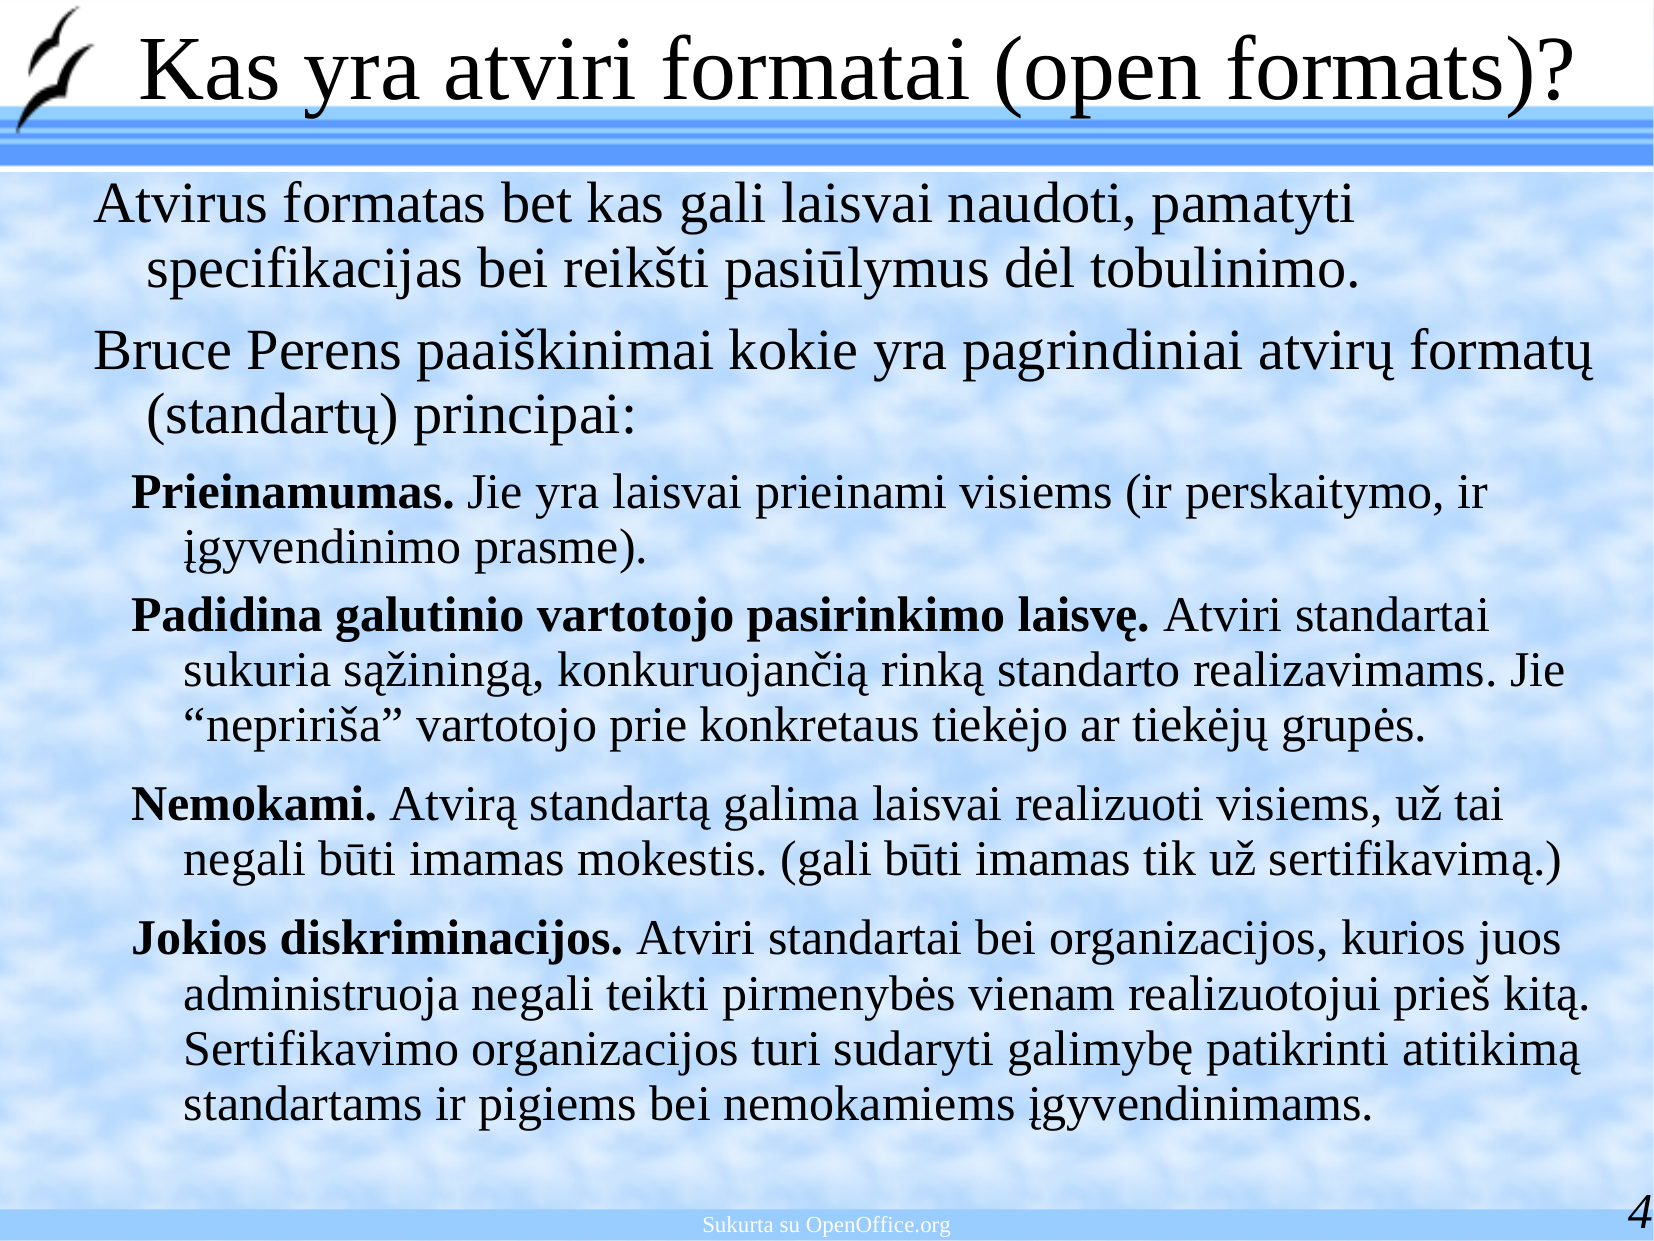

# Kas yra atviri formatai (open formats)?
Atvirus formatas bet kas gali laisvai naudoti, pamatyti specifikacijas bei reikšti pasiūlymus dėl tobulinimo.
Bruce Perens paaiškinimai kokie yra pagrindiniai atvirų formatų (standartų) principai:
Prieinamumas. Jie yra laisvai prieinami visiems (ir perskaitymo, ir įgyvendinimo prasme).
Padidina galutinio vartotojo pasirinkimo laisvę. Atviri standartai sukuria sąžiningą, konkuruojančią rinką standarto realizavimams. Jie “nepririša” vartotojo prie konkretaus tiekėjo ar tiekėjų grupės.
Nemokami. Atvirą standartą galima laisvai realizuoti visiems, už tai negali būti imamas mokestis. (gali būti imamas tik už sertifikavimą.)
Jokios diskriminacijos. Atviri standartai bei organizacijos, kurios juos administruoja negali teikti pirmenybės vienam realizuotojui prieš kitą. Sertifikavimo organizacijos turi sudaryti galimybę patikrinti atitikimą standartams ir pigiems bei nemokamiems įgyvendinimams.